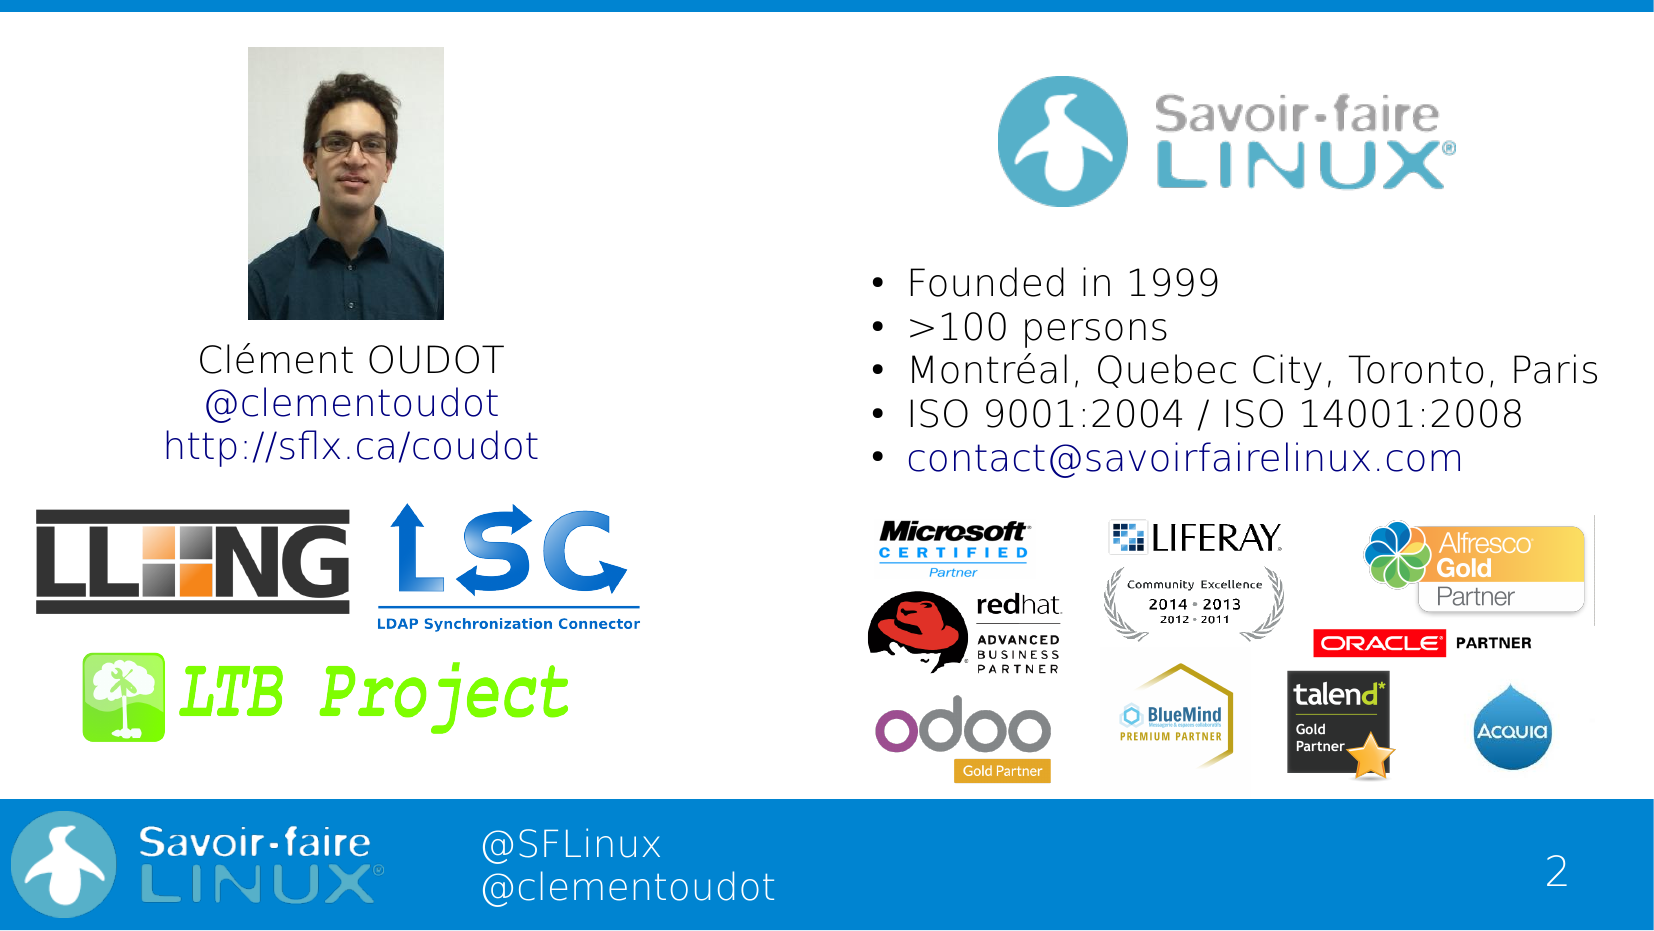

Founded in 1999
>100 persons
Montréal, Quebec City, Toronto, Paris
ISO 9001:2004 / ISO 14001:2008
contact@savoirfairelinux.com
Clément OUDOT
@clementoudot
http://sflx.ca/coudot
2